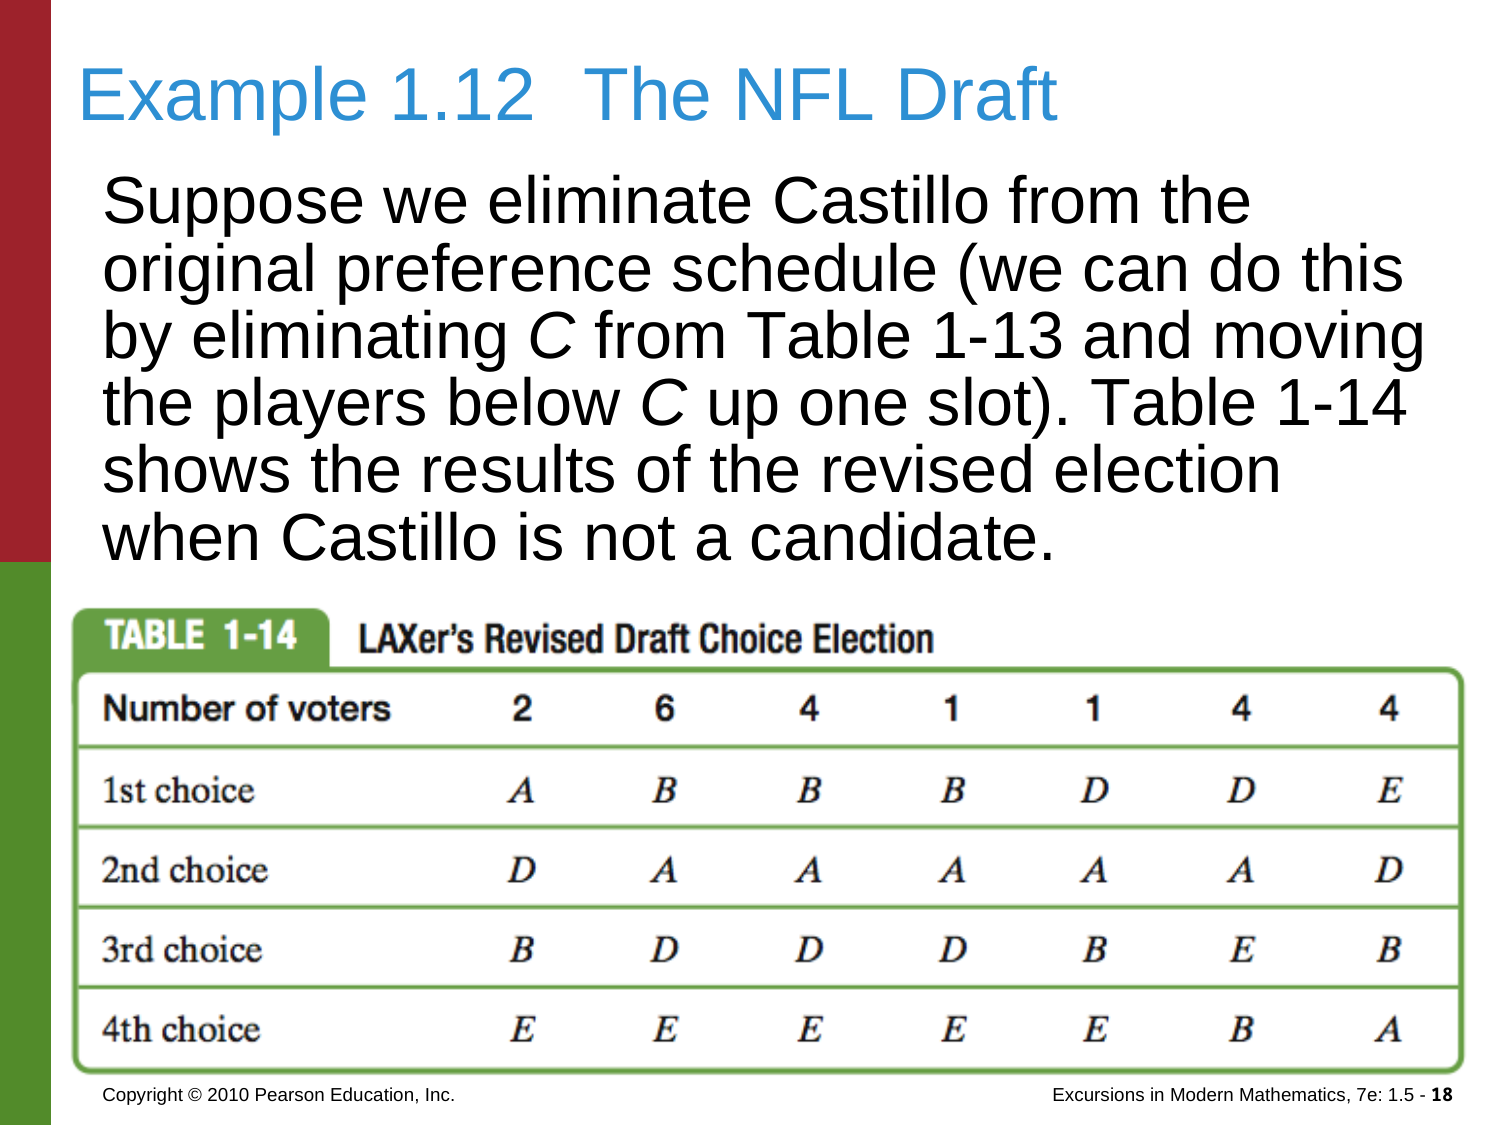

Example 1.12	The NFL Draft
# Suppose we eliminate Castillo from the original preference schedule (we can do this by eliminating C from Table 1-13 and moving the players below C up one slot). Table 1-14 shows the results of the revised election when Castillo is not a candidate.